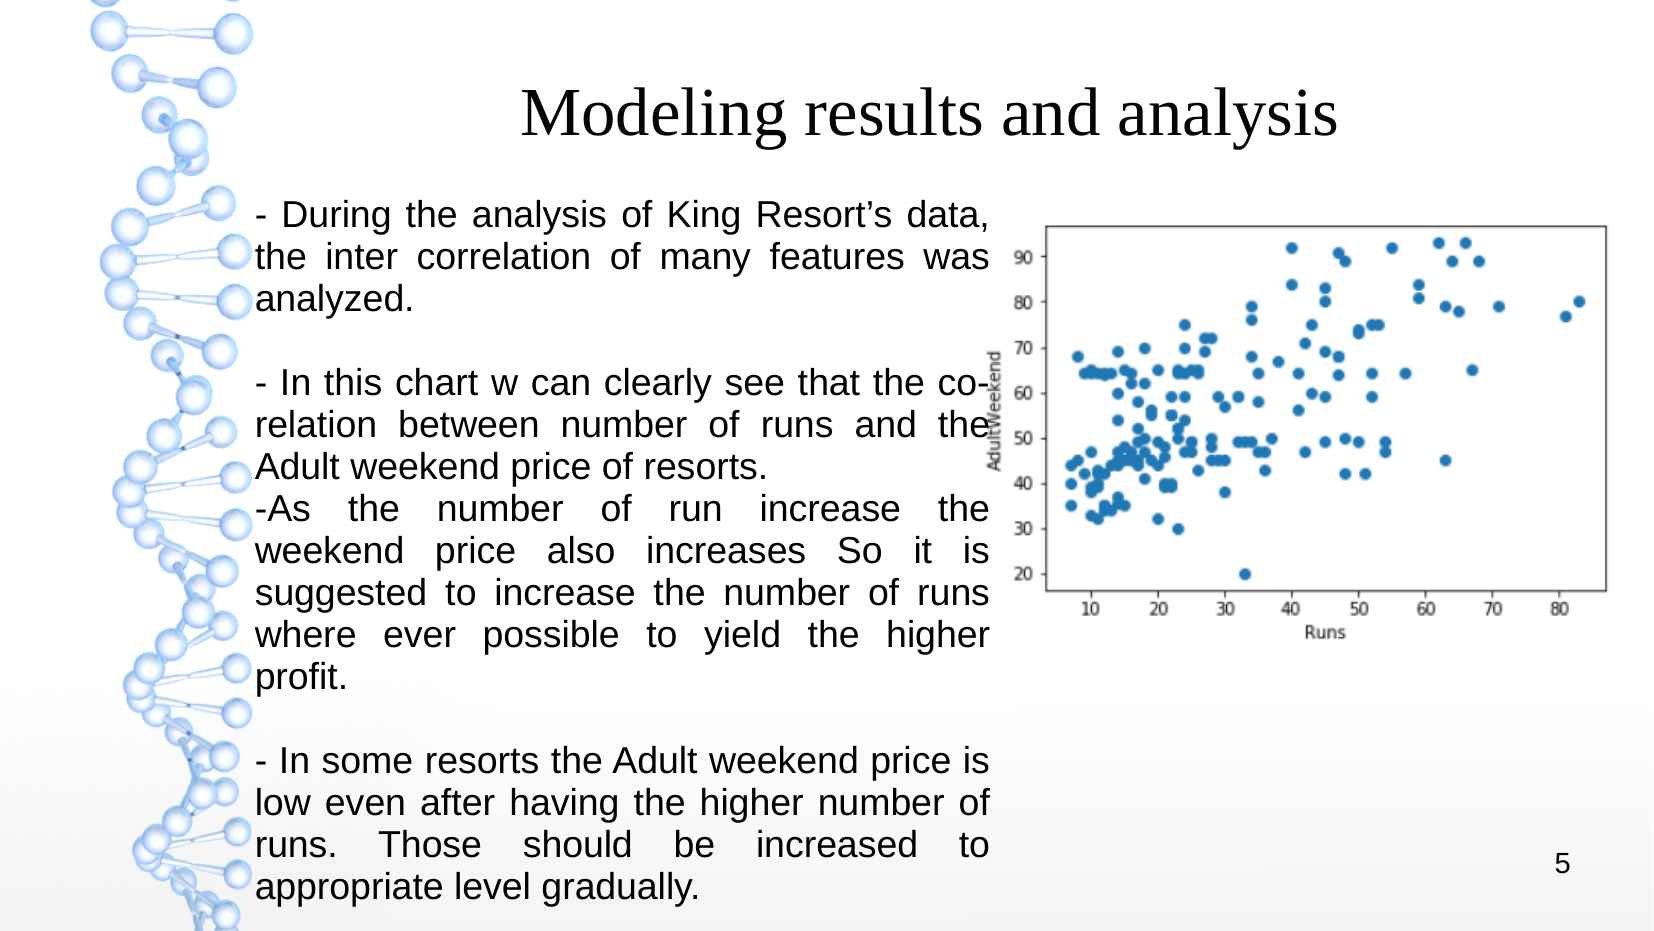

# Modeling results and analysis
- During the analysis of King Resort’s data, the inter correlation of many features was analyzed.
- In this chart w can clearly see that the co-relation between number of runs and the Adult weekend price of resorts.
-As the number of run increase the weekend price also increases So it is suggested to increase the number of runs where ever possible to yield the higher profit.
- In some resorts the Adult weekend price is low even after having the higher number of runs. Those should be increased to appropriate level gradually.
5